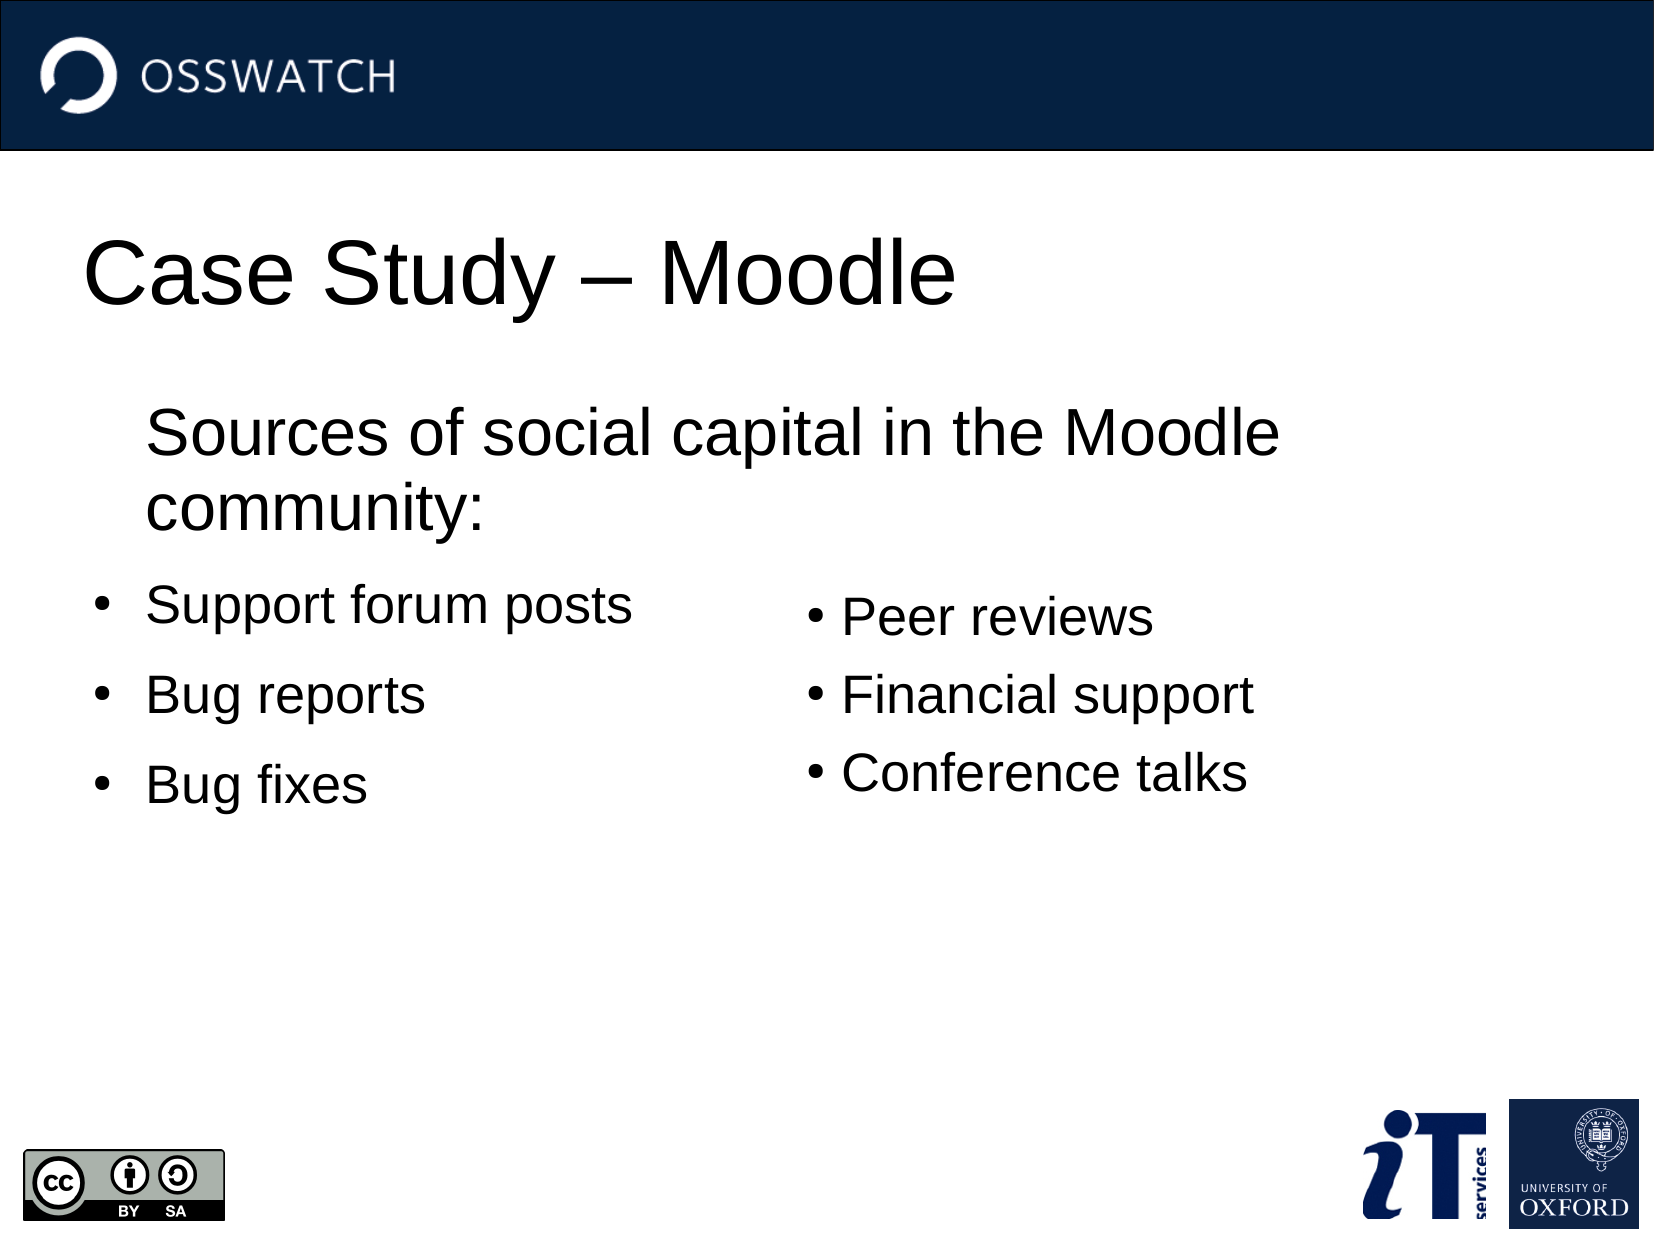

# Case Study – Moodle
Sources of social capital in the Moodle community:
Support forum posts
Bug reports
Bug fixes
Peer reviews
Financial support
Conference talks